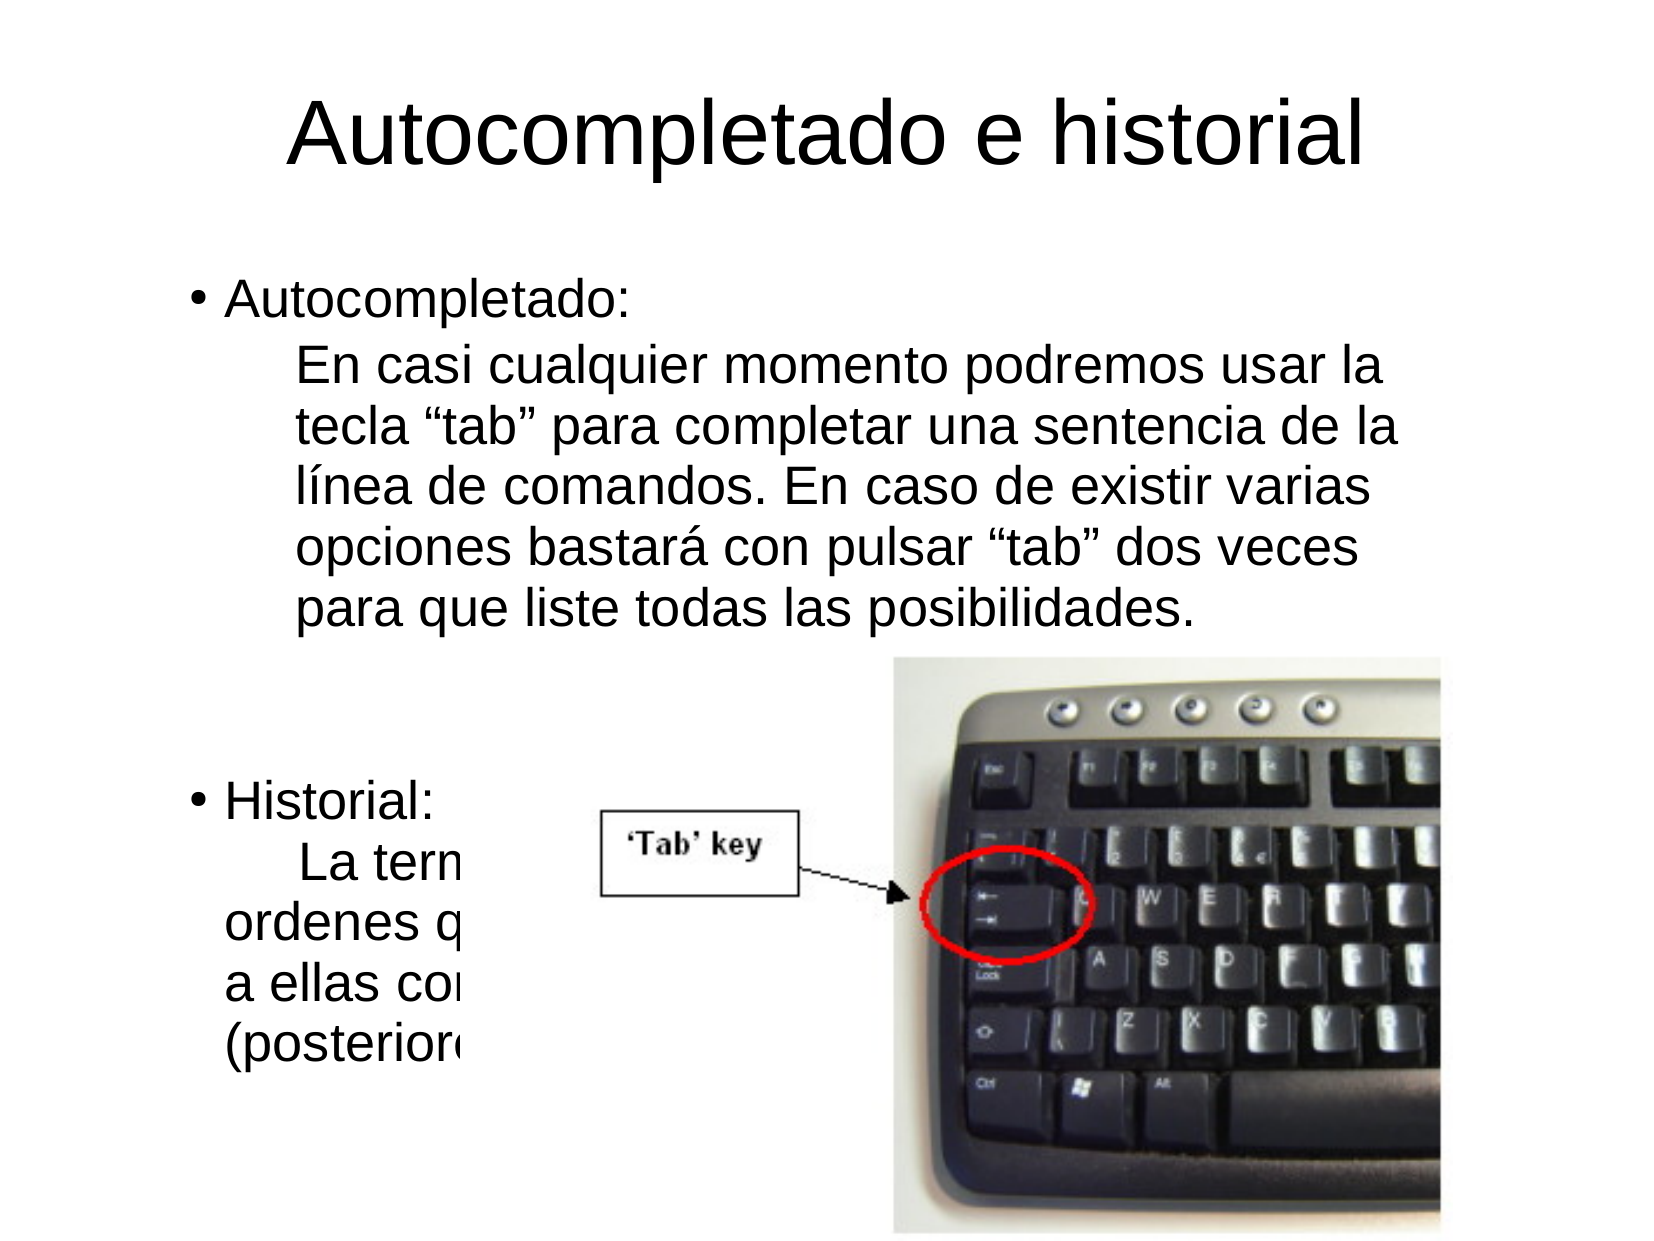

# Autocompletado e historial
Autocompletado:
En casi cualquier momento podremos usar la tecla “tab” para completar una sentencia de la línea de comandos. En caso de existir varias opciones bastará con pulsar “tab” dos veces para que liste todas las posibilidades.
Historial:
	La terminal retiene en la memoria las últimas ordenes que se han ejecutado. Podemos acceder a ellas con las teclas arriba (anteriores) y abajo (posteriores) del teclado.